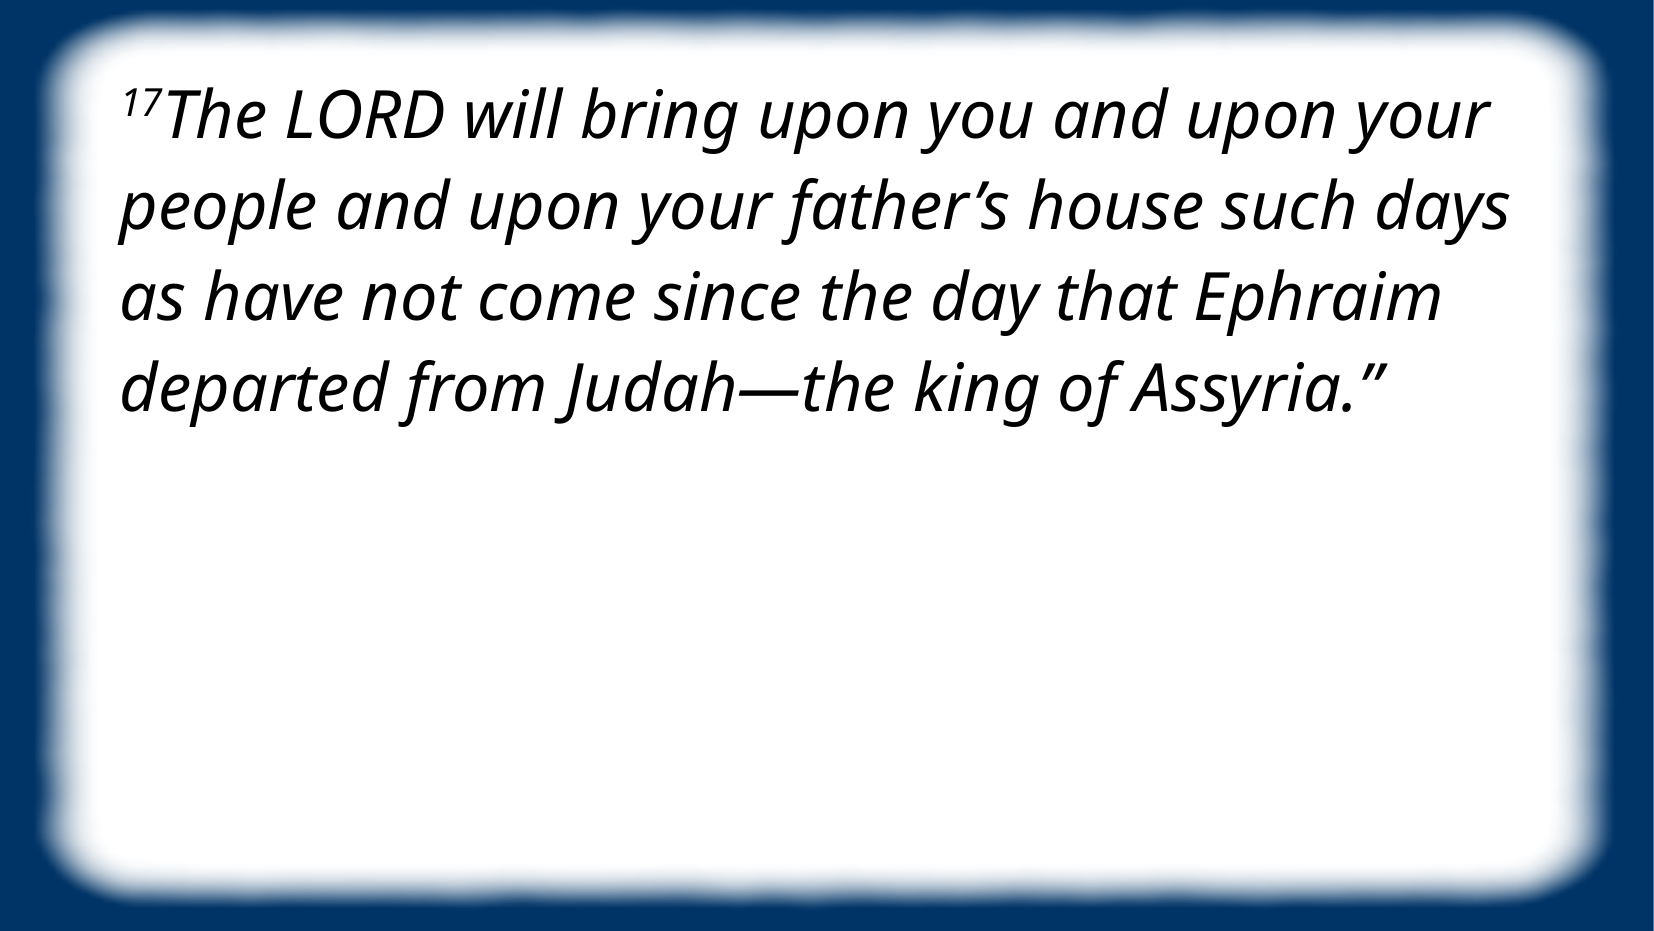

17The LORD will bring upon you and upon your people and upon your father’s house such days as have not come since the day that Ephraim departed from Judah—the king of Assyria.”